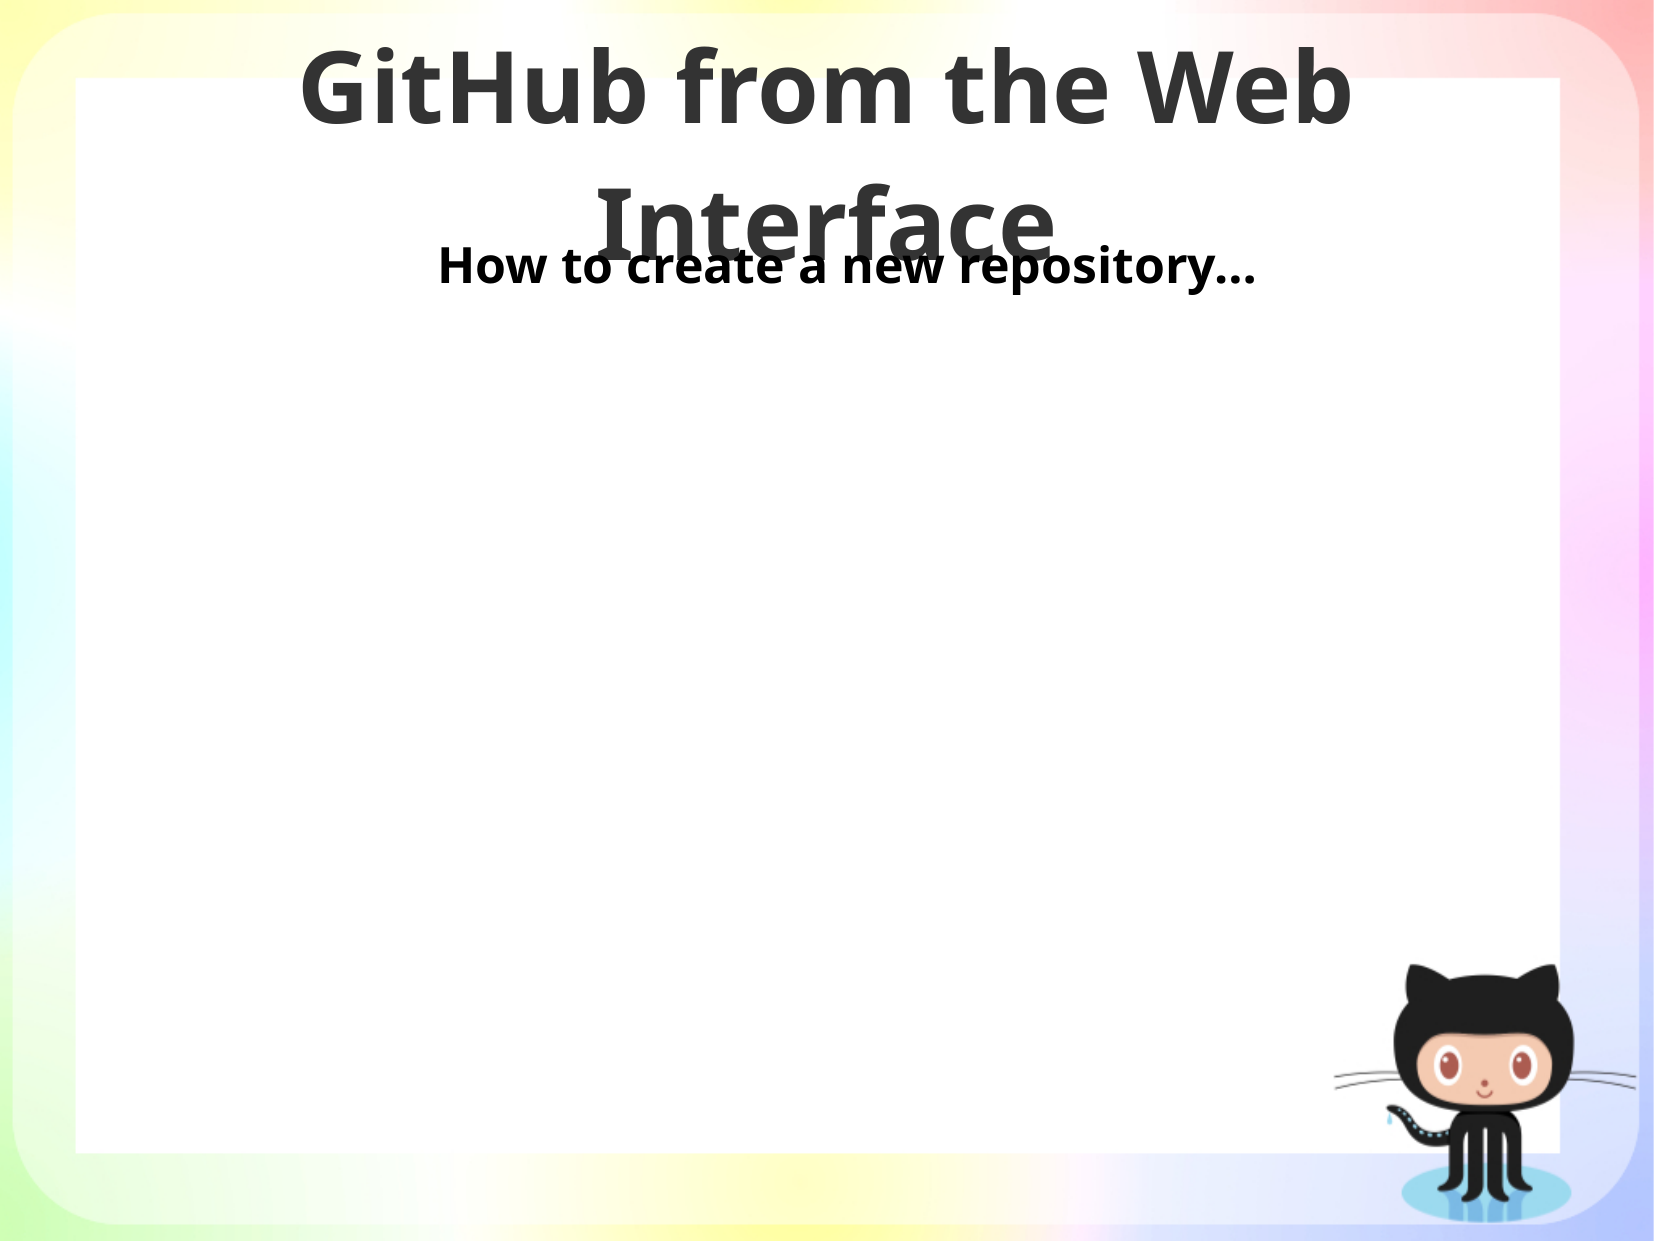

# GitHub from the Web Interface
How to create a new repository…